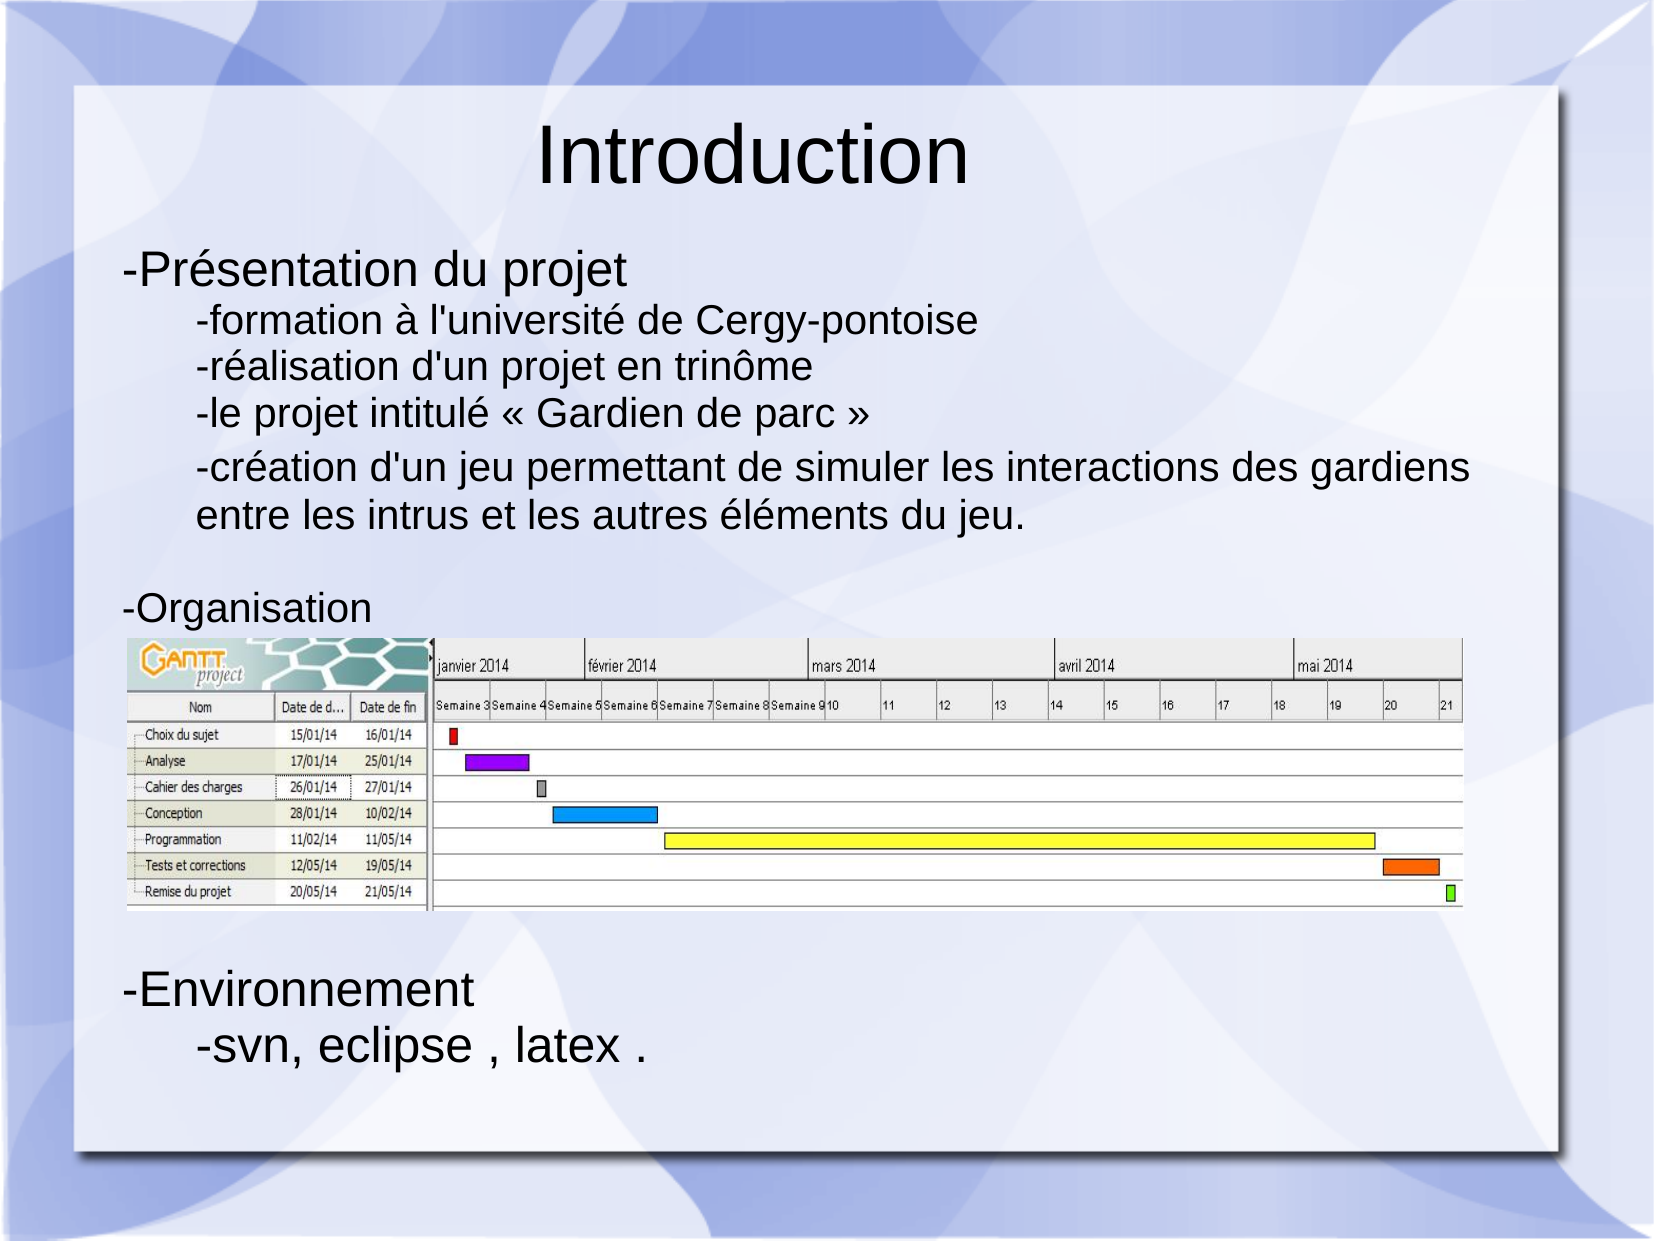

Introduction
-Présentation du projet
	-formation à l'université de Cergy-pontoise
	-réalisation d'un projet en trinôme
	-le projet intitulé « Gardien de parc »
	-création d'un jeu permettant de simuler les interactions des gardiens 	entre les intrus et les autres éléments du jeu.
-Organisation
-Environnement
	-svn, eclipse , latex .